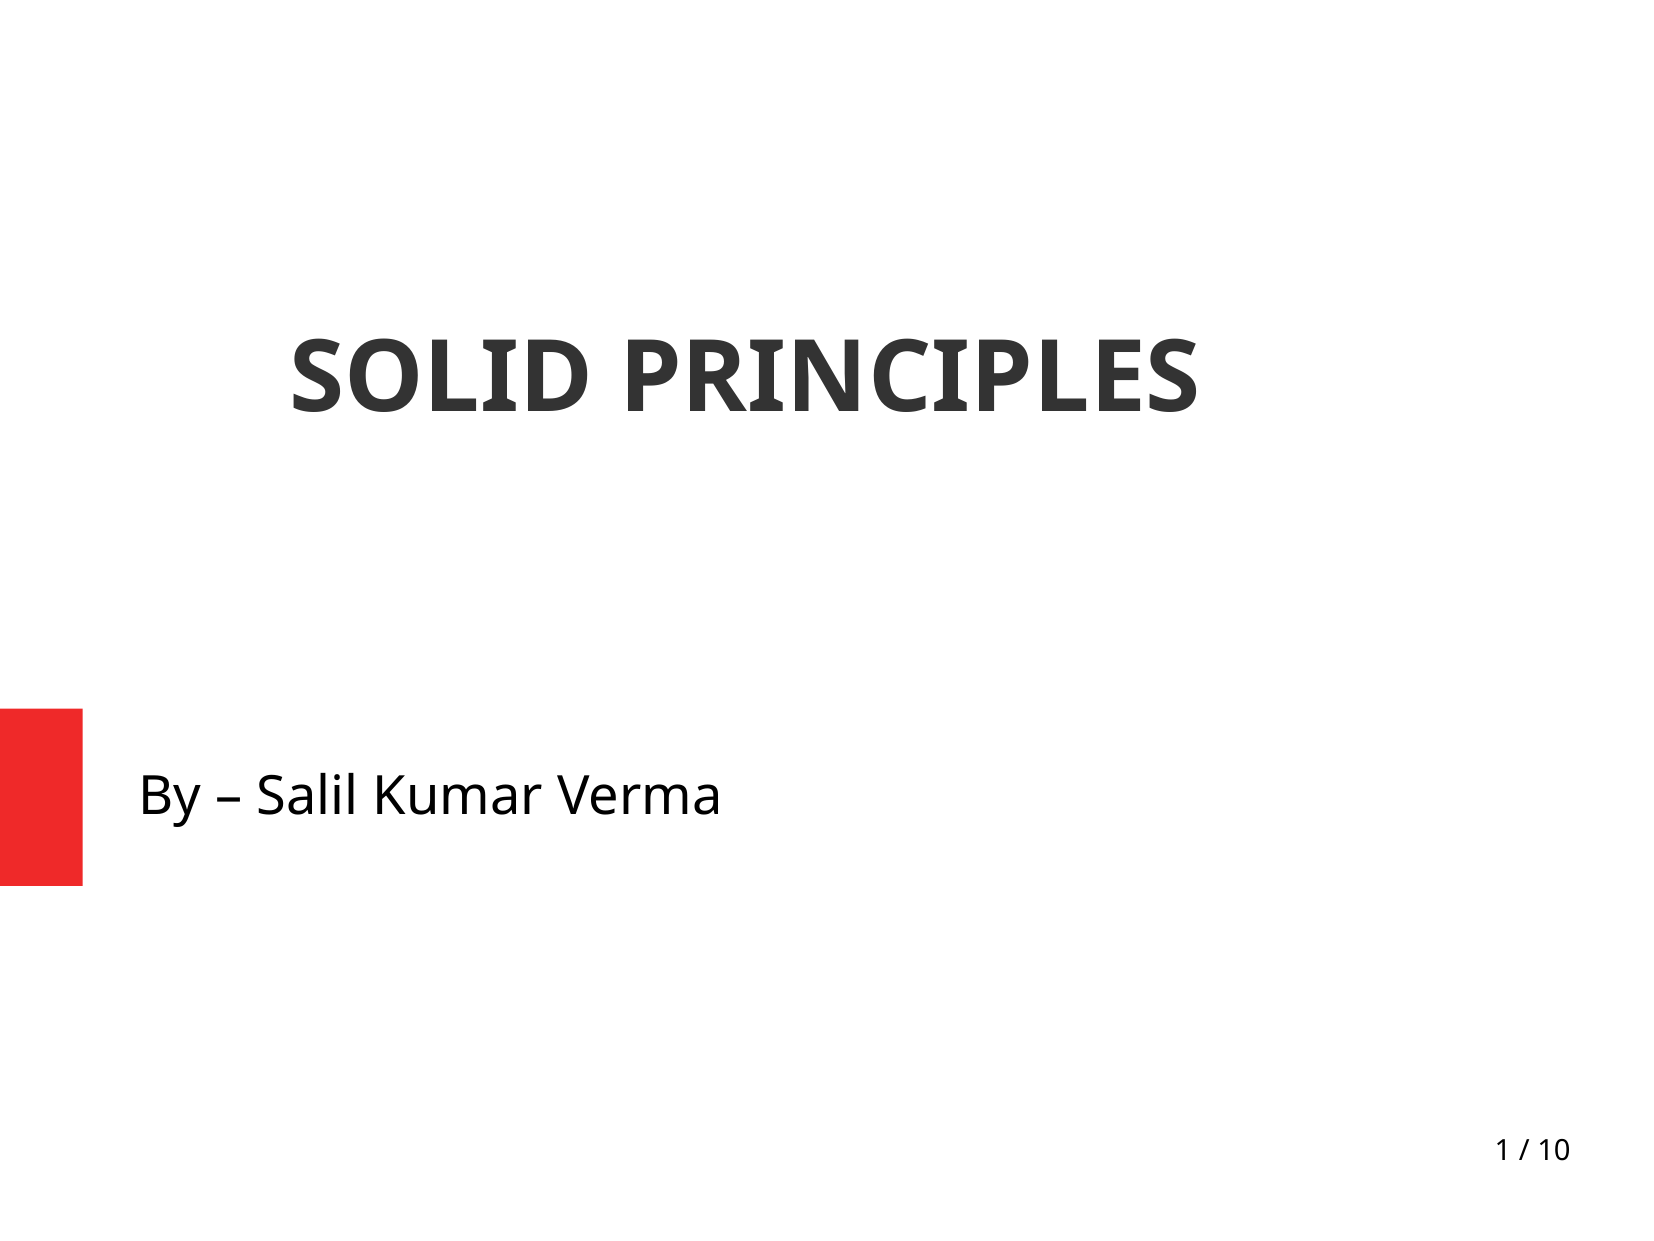

# SOLID PRINCIPLES
By – Salil Kumar Verma
1